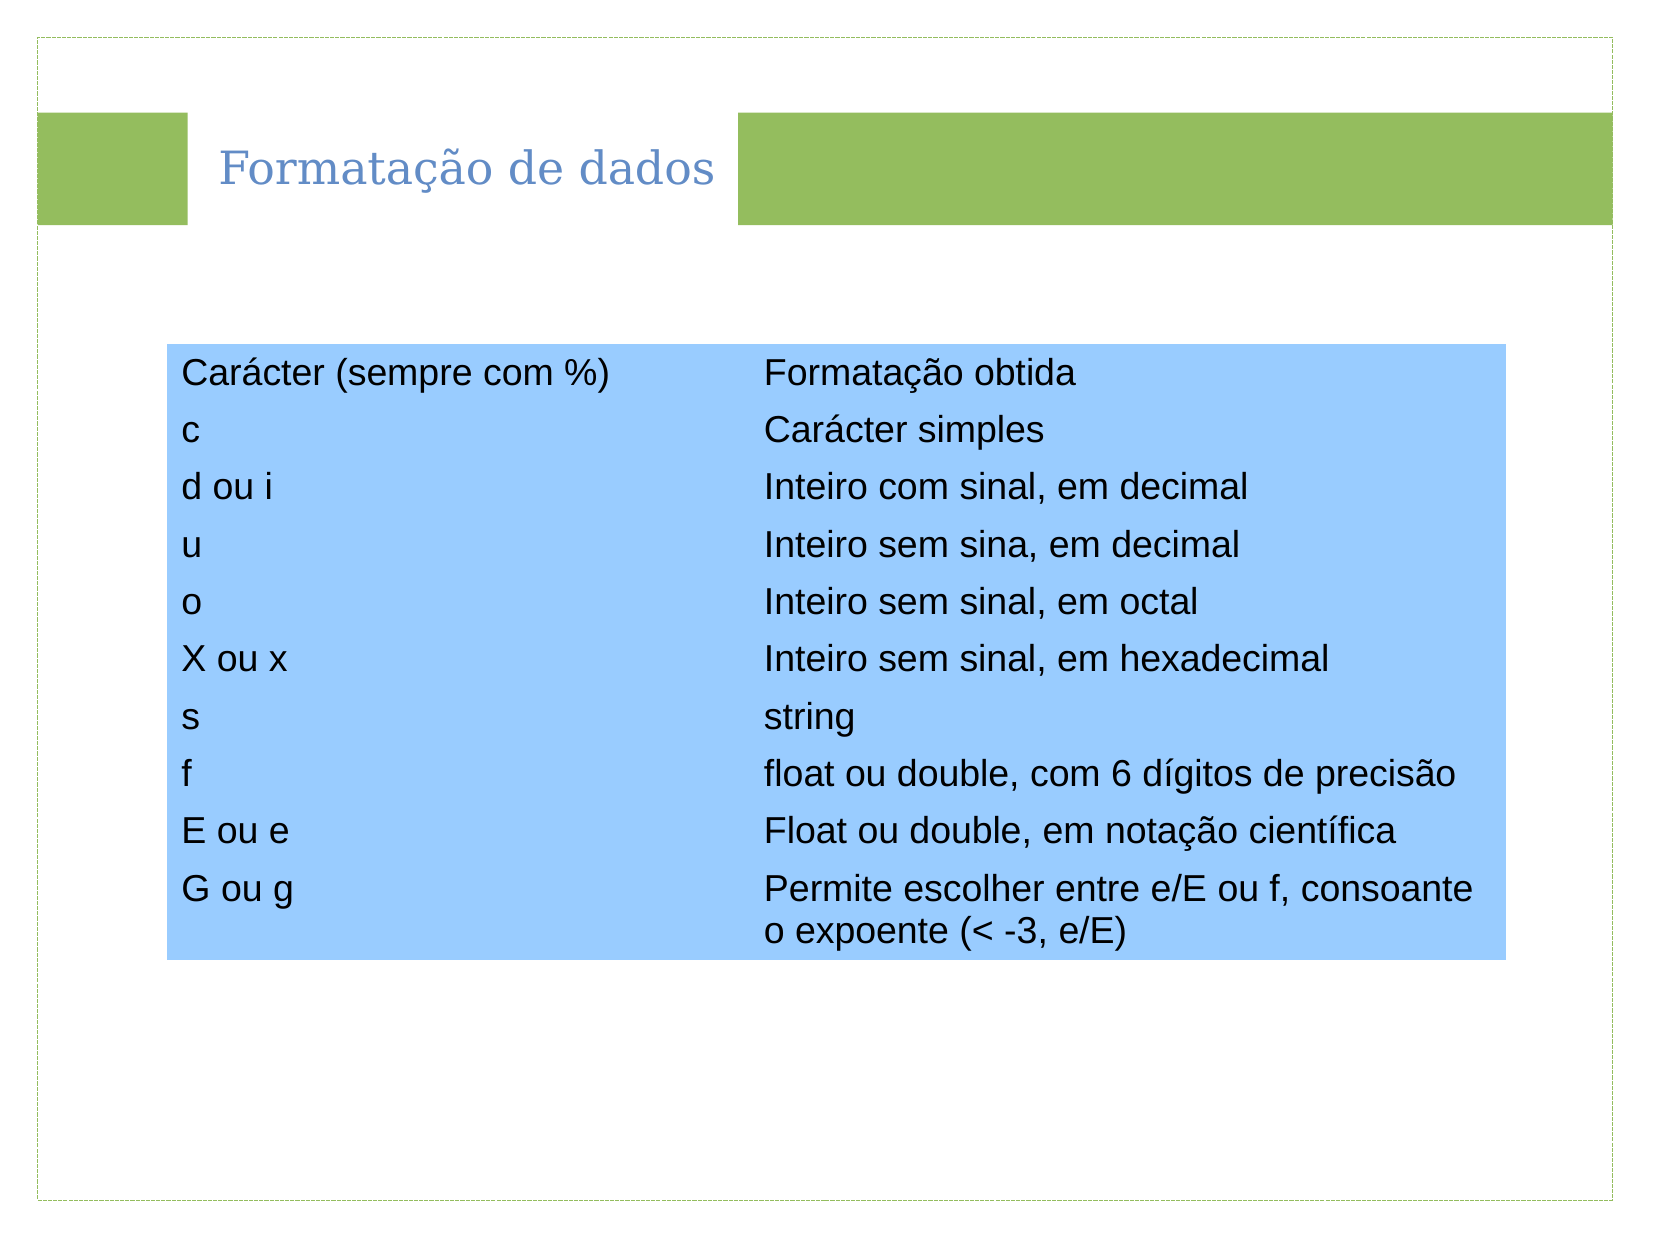

Formatação de dados
| Carácter (sempre com %) | Formatação obtida |
| --- | --- |
| c | Carácter simples |
| d ou i | Inteiro com sinal, em decimal |
| u | Inteiro sem sina, em decimal |
| o | Inteiro sem sinal, em octal |
| X ou x | Inteiro sem sinal, em hexadecimal |
| s | string |
| f | float ou double, com 6 dígitos de precisão |
| E ou e | Float ou double, em notação científica |
| G ou g | Permite escolher entre e/E ou f, consoante o expoente (< -3, e/E) |